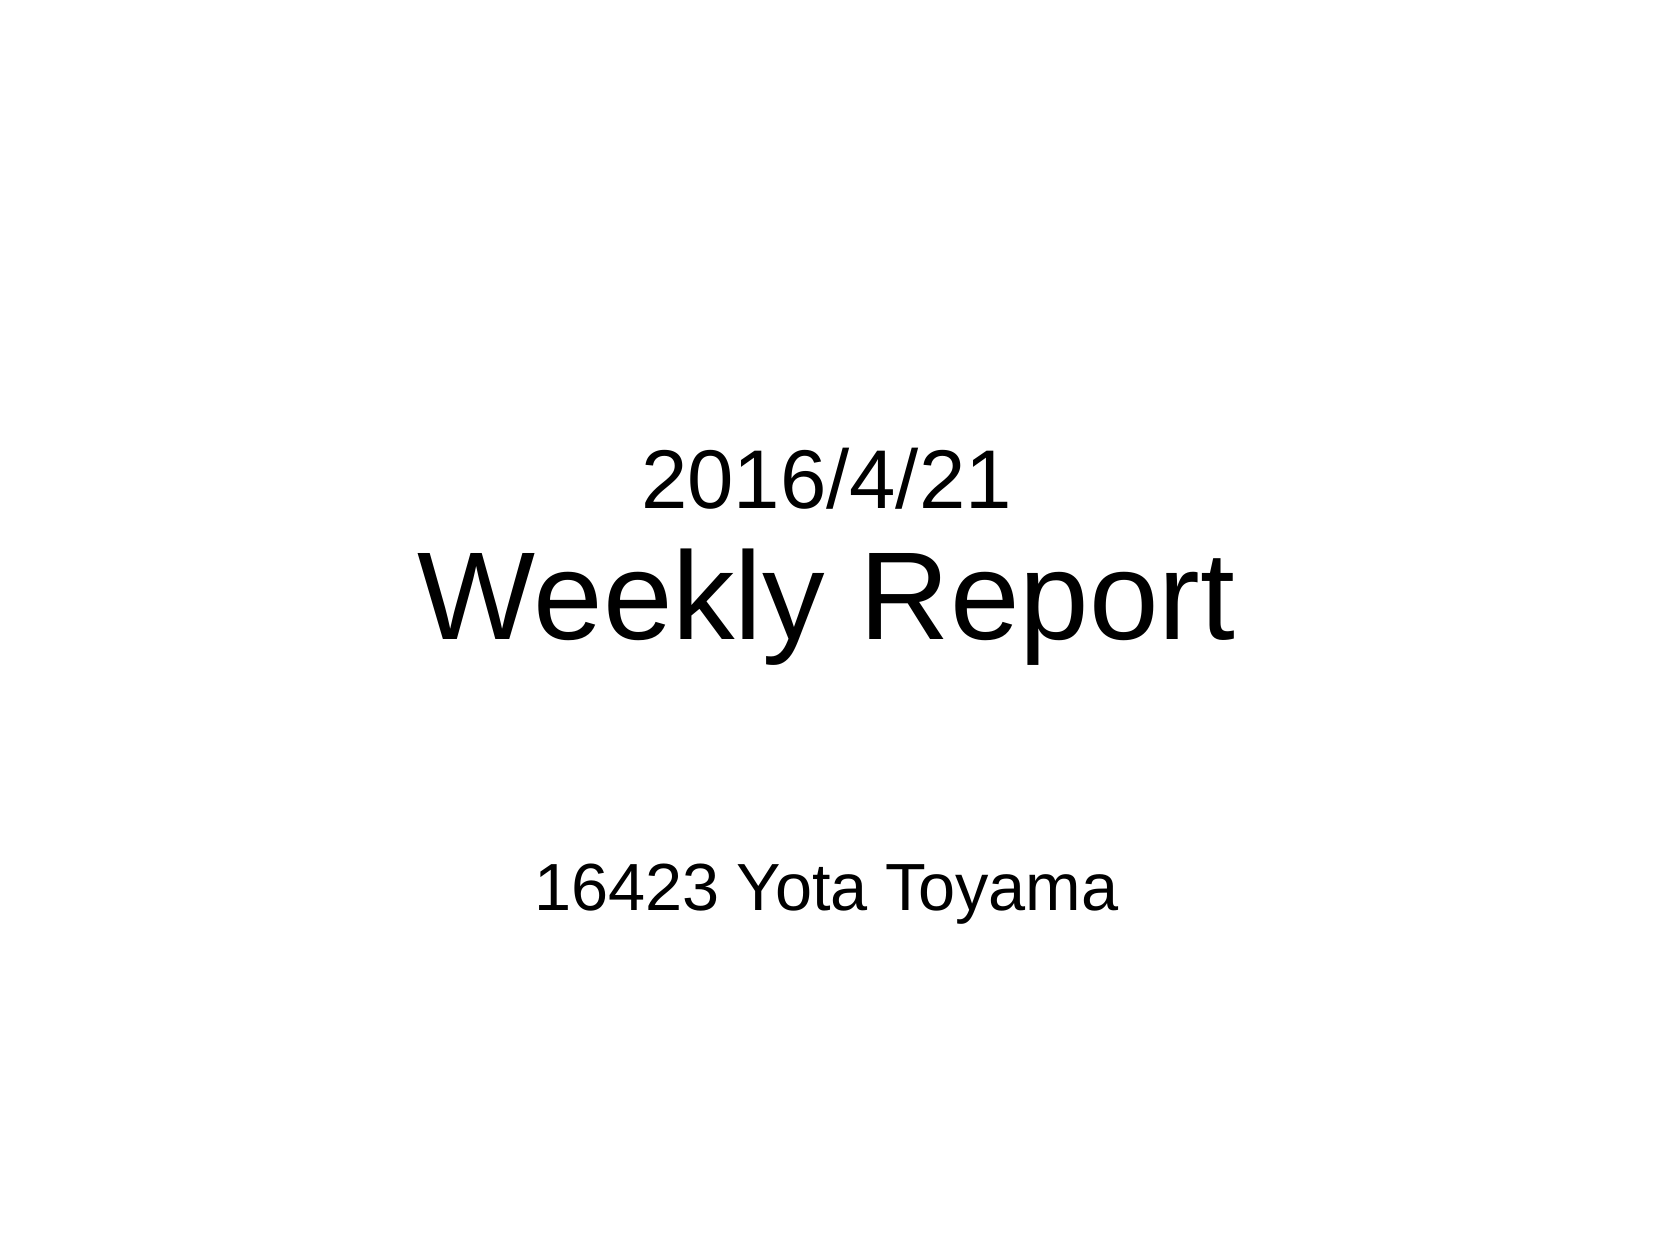

# 2016/4/21 Weekly Report
16423 Yota Toyama